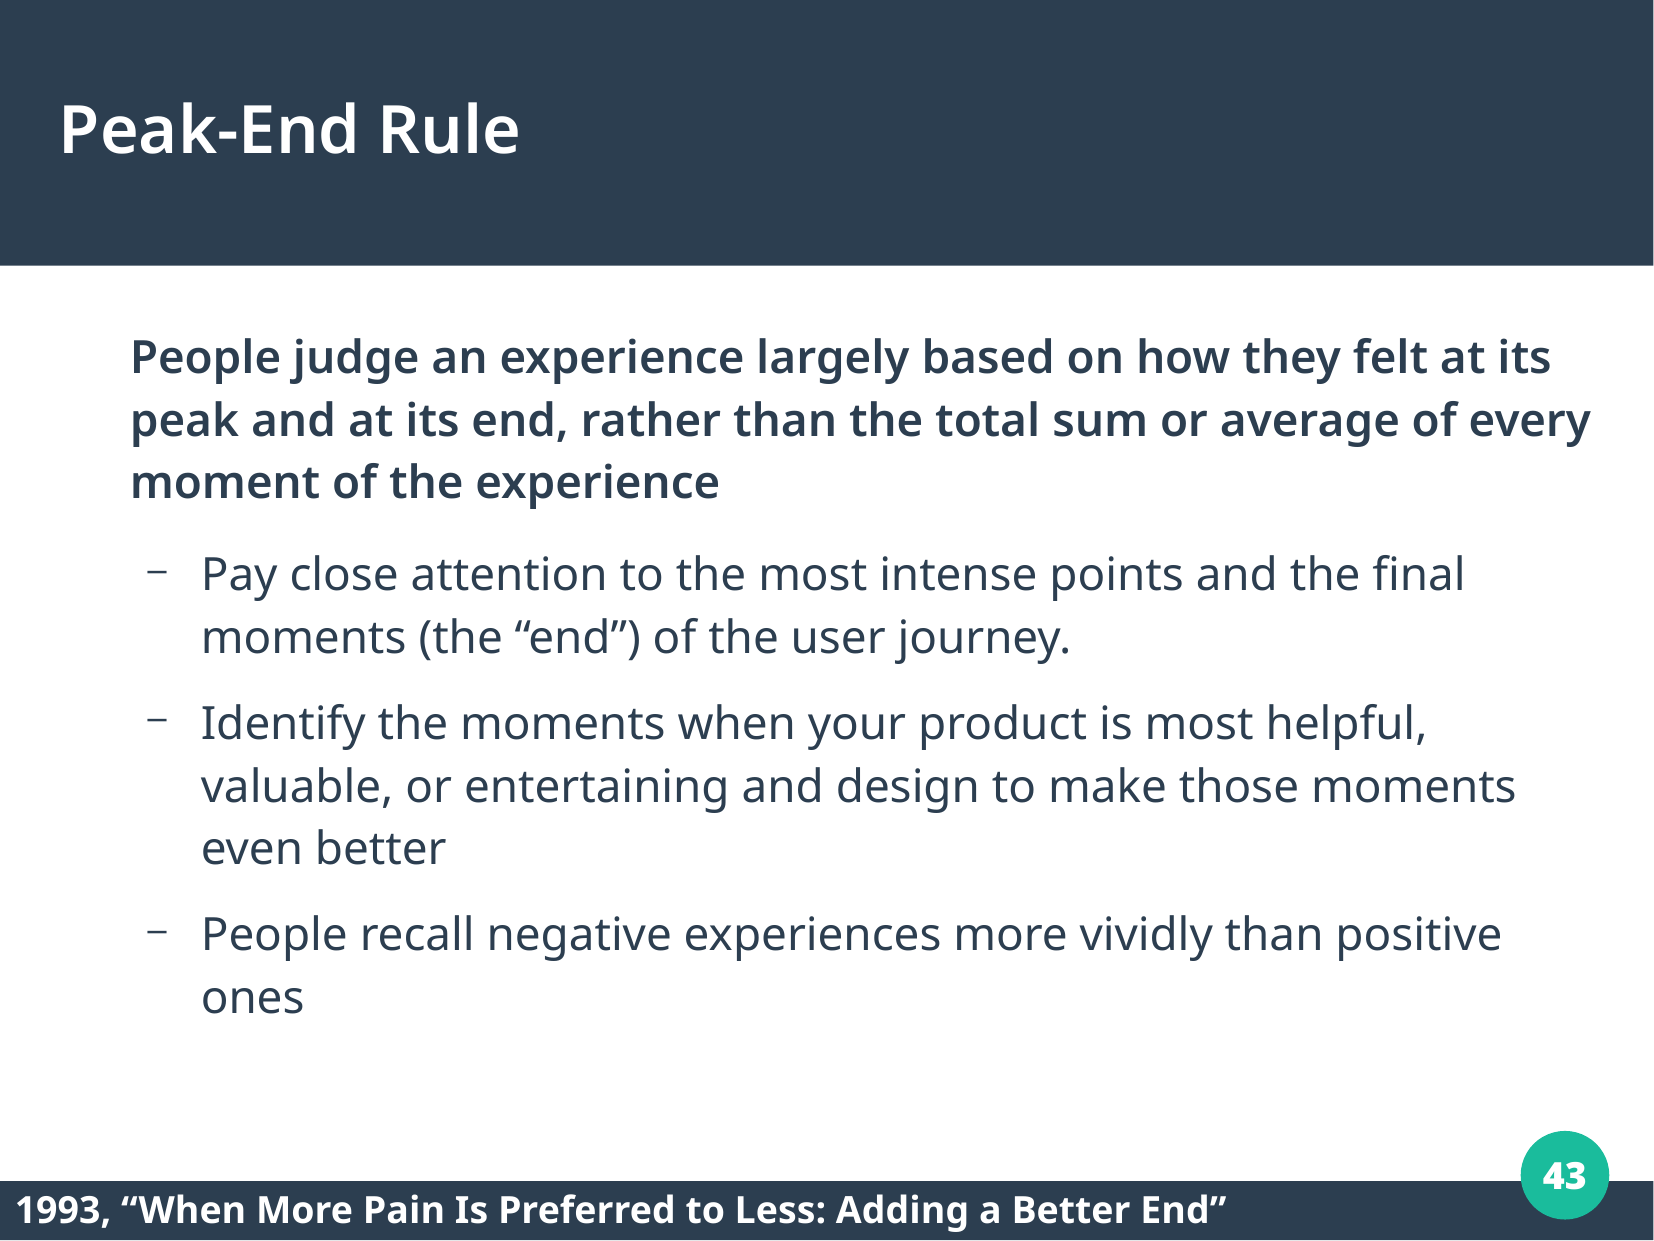

# Peak-End Rule
People judge an experience largely based on how they felt at its peak and at its end, rather than the total sum or average of every moment of the experience
Pay close attention to the most intense points and the final moments (the “end”) of the user journey.
Identify the moments when your product is most helpful, valuable, or entertaining and design to make those moments even better
People recall negative experiences more vividly than positive ones
43
1993, “When More Pain Is Preferred to Less: Adding a Better End”